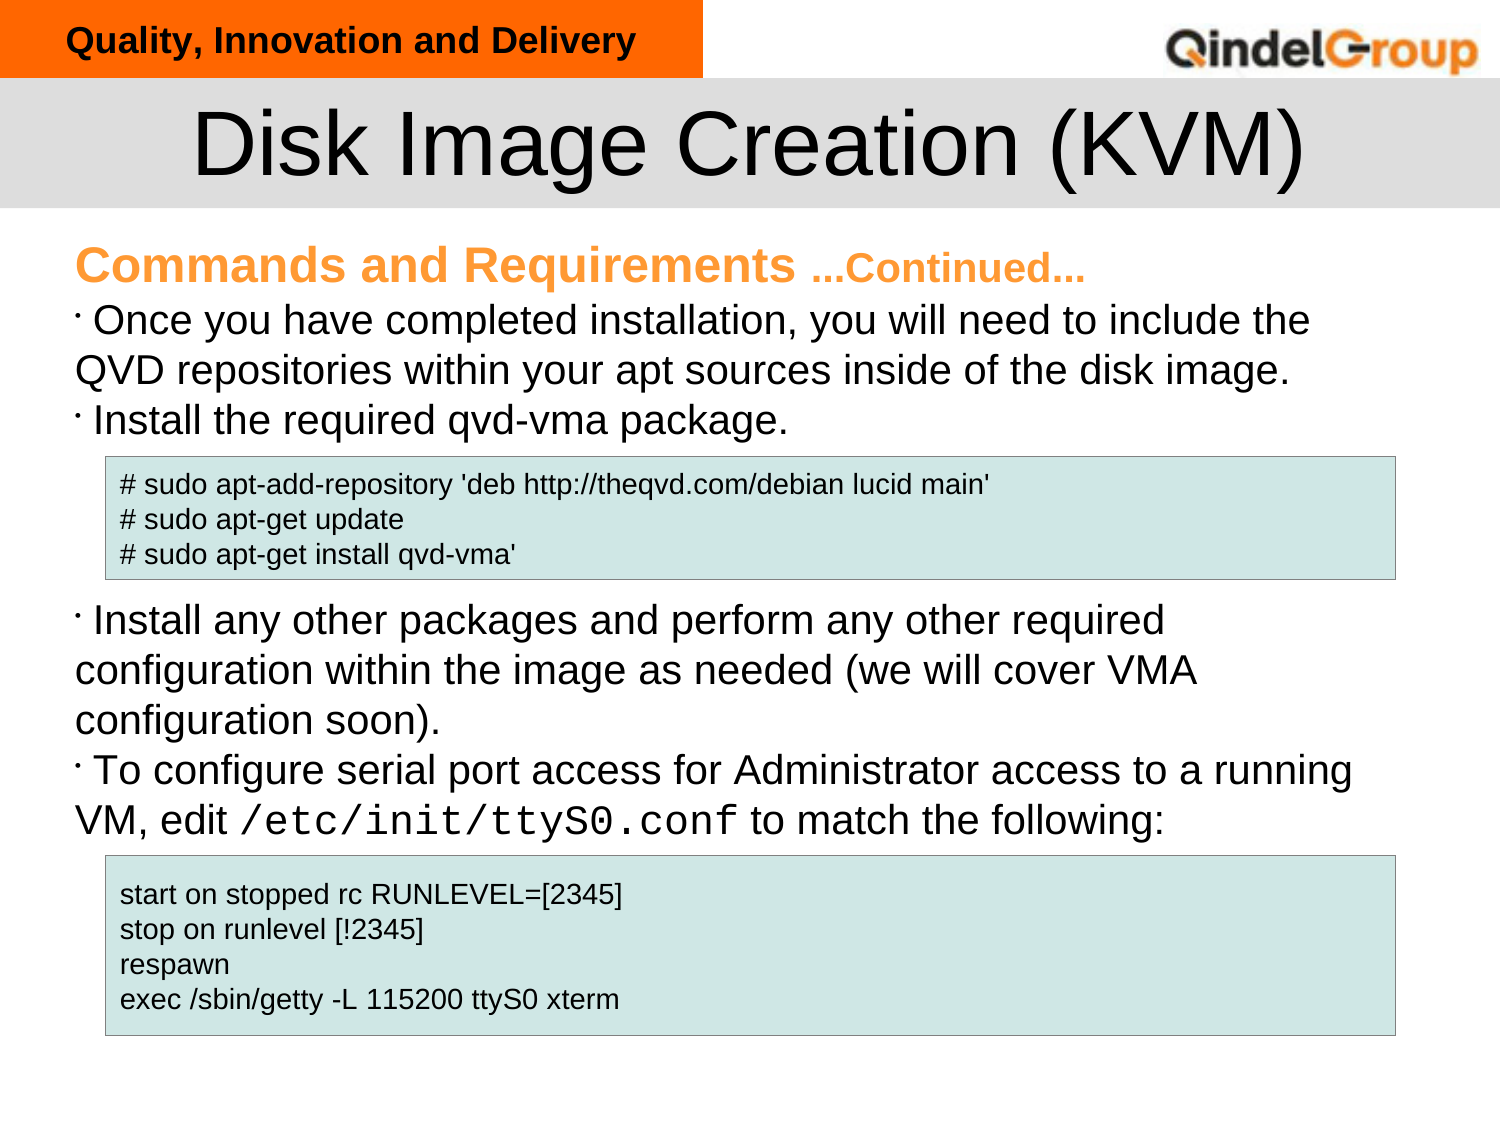

# Disk Image Creation (KVM)
Commands and Requirements ...Continued...
 Once you have completed installation, you will need to include the QVD repositories within your apt sources inside of the disk image.
 Install the required qvd-vma package.
 Install any other packages and perform any other required configuration within the image as needed (we will cover VMA configuration soon).
 To configure serial port access for Administrator access to a running VM, edit /etc/init/ttyS0.conf to match the following:
# sudo apt-add-repository 'deb http://theqvd.com/debian lucid main'
# sudo apt-get update
# sudo apt-get install qvd-vma'
start on stopped rc RUNLEVEL=[2345]
stop on runlevel [!2345]
respawn
exec /sbin/getty -L 115200 ttyS0 xterm